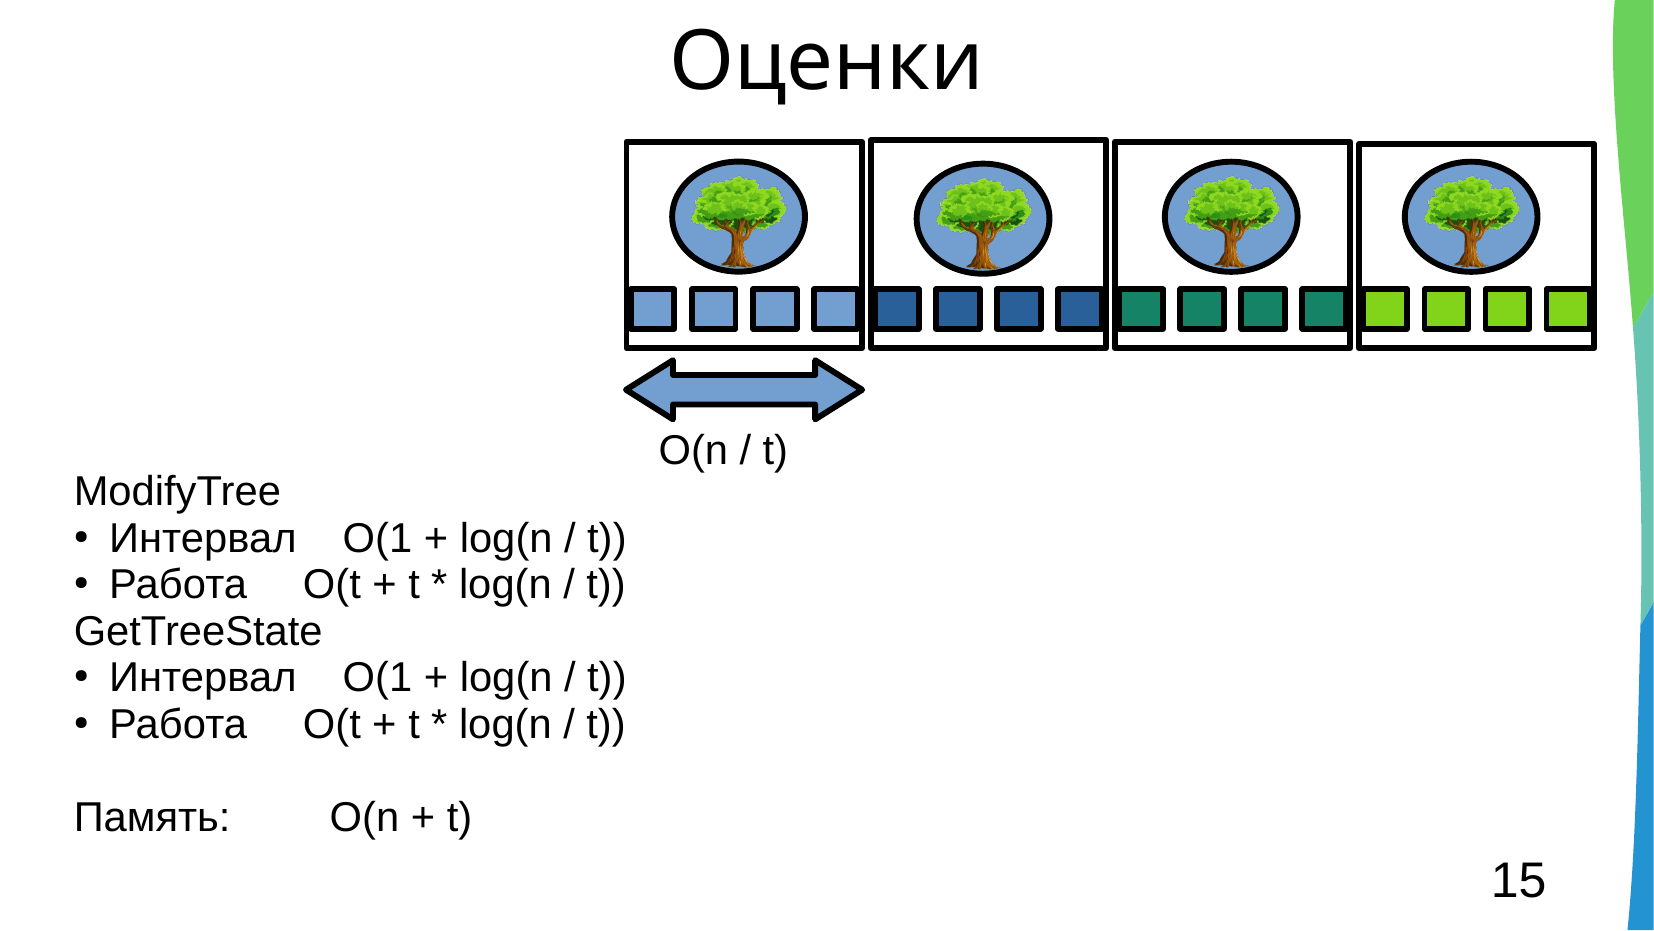

# Оценки
O(n / t)
ModifyTree
Интервал O(1 + log(n / t))
Работа	 O(t + t * log(n / t))
GetTreeState
Интервал O(1 + log(n / t))
Работа	 O(t + t * log(n / t))
Память:	 O(n + t)